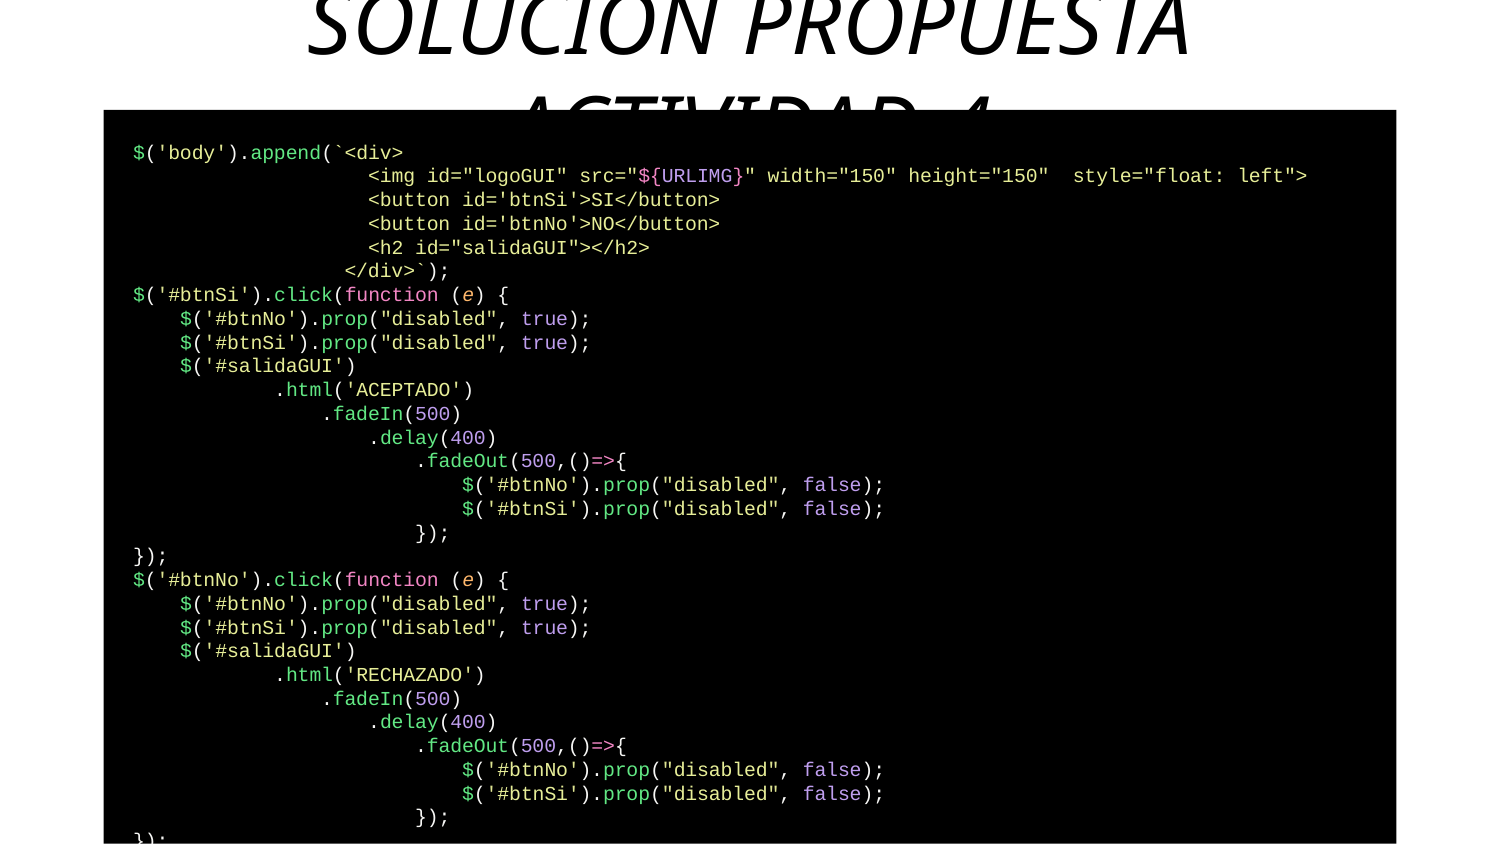

SOLUCIÓN PROPUESTA ACTIVIDAD 4
$('body').append(`<div>
 <img id="logoGUI" src="${URLIMG}" width="150" height="150" style="float: left">
 <button id='btnSi'>SI</button>
 <button id='btnNo'>NO</button>
 <h2 id="salidaGUI"></h2>
 </div>`);
$('#btnSi').click(function (e) {
 $('#btnNo').prop("disabled", true);
 $('#btnSi').prop("disabled", true);
 $('#salidaGUI')
 .html('ACEPTADO')
 .fadeIn(500)
 .delay(400)
 .fadeOut(500,()=>{
 $('#btnNo').prop("disabled", false);
 $('#btnSi').prop("disabled", false);
 });
});
$('#btnNo').click(function (e) {
 $('#btnNo').prop("disabled", true);
 $('#btnSi').prop("disabled", true);
 $('#salidaGUI')
 .html('RECHAZADO')
 .fadeIn(500)
 .delay(400)
 .fadeOut(500,()=>{
 $('#btnNo').prop("disabled", false);
 $('#btnSi').prop("disabled", false);
 });
});